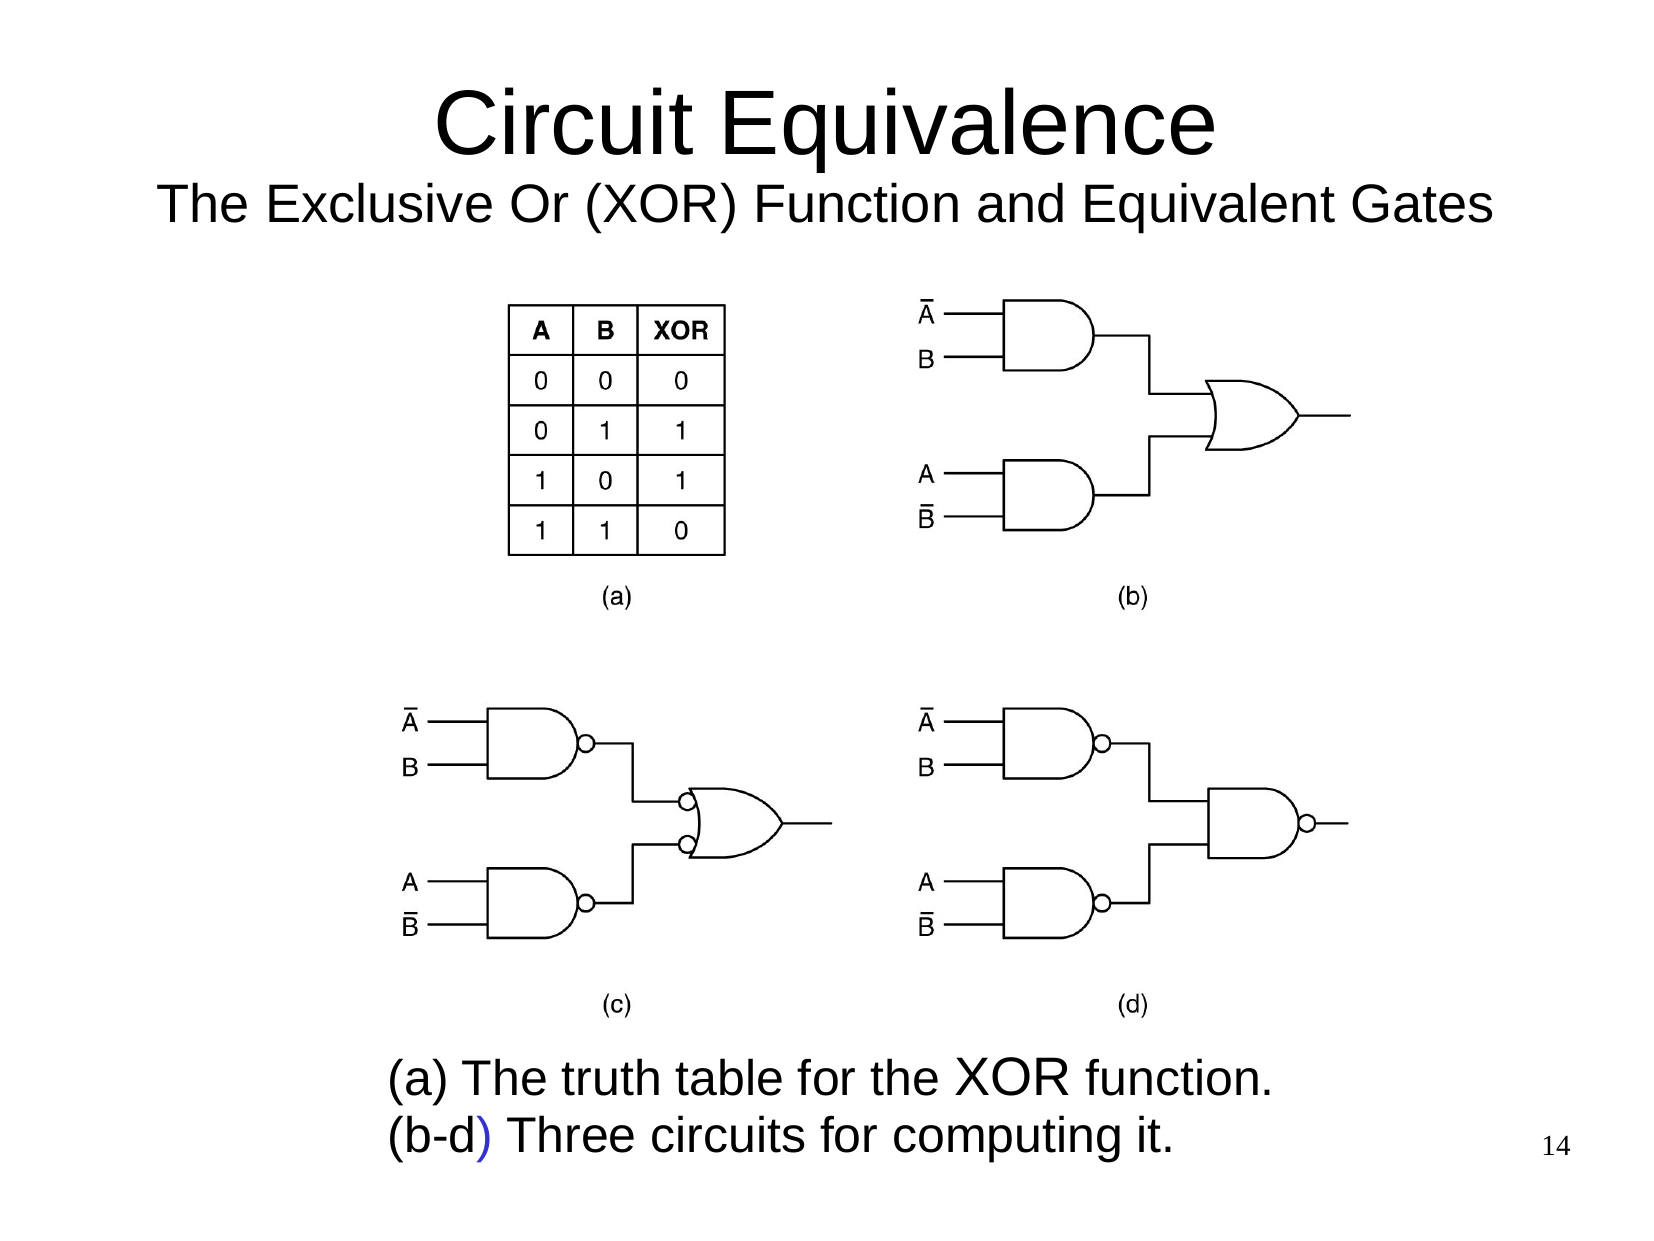

# Circuit Equivalence The Exclusive Or (XOR) Function and Equivalent Gates
(a) The truth table for the XOR function.
(b-d) Three circuits for computing it.
14